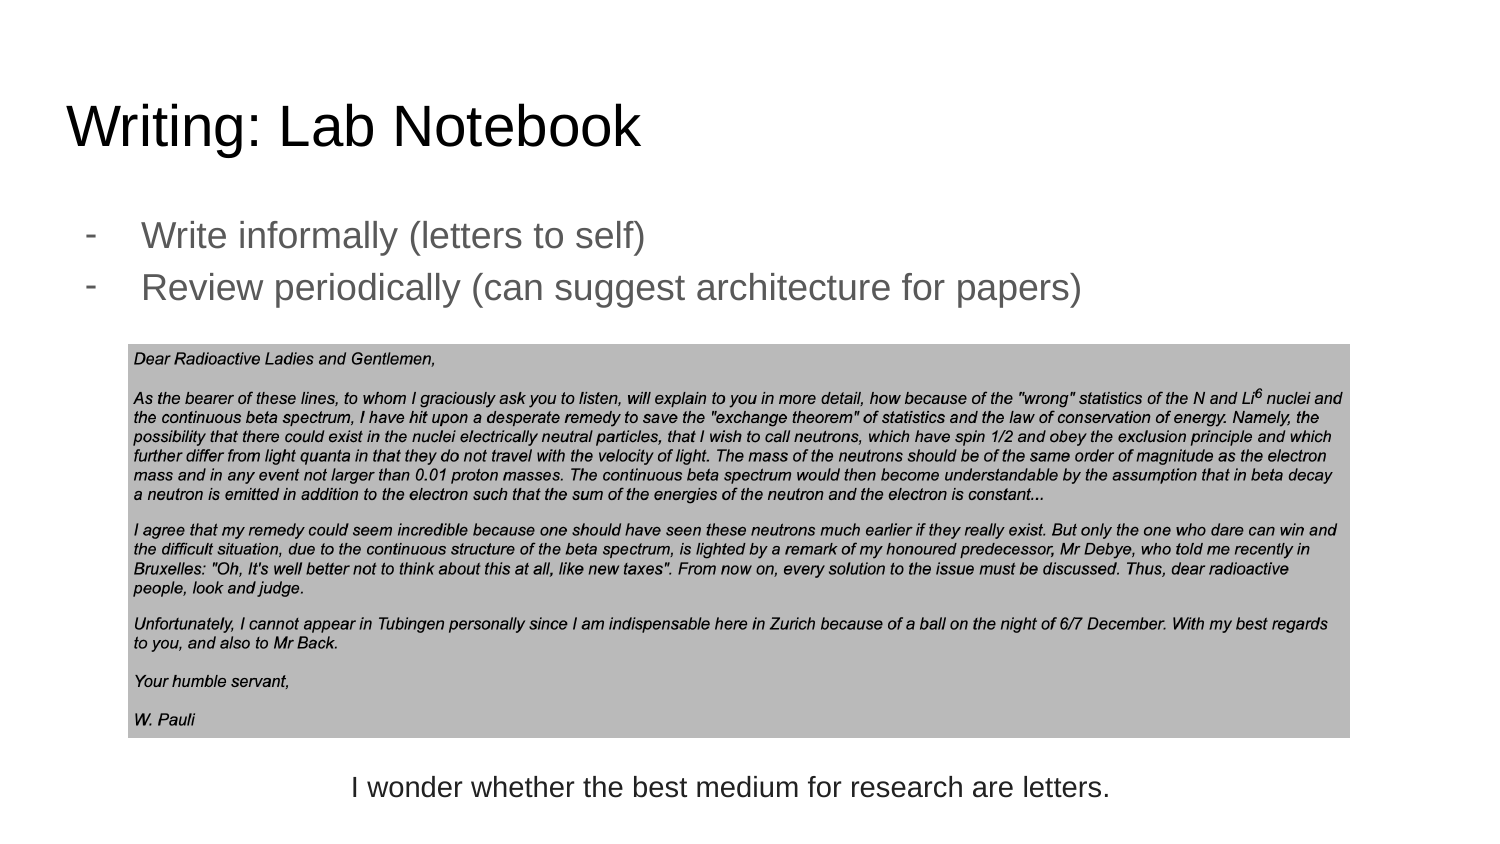

# Writing: Lab Notebook
Write informally (letters to self)
Review periodically (can suggest architecture for papers)
I wonder whether the best medium for research are letters.